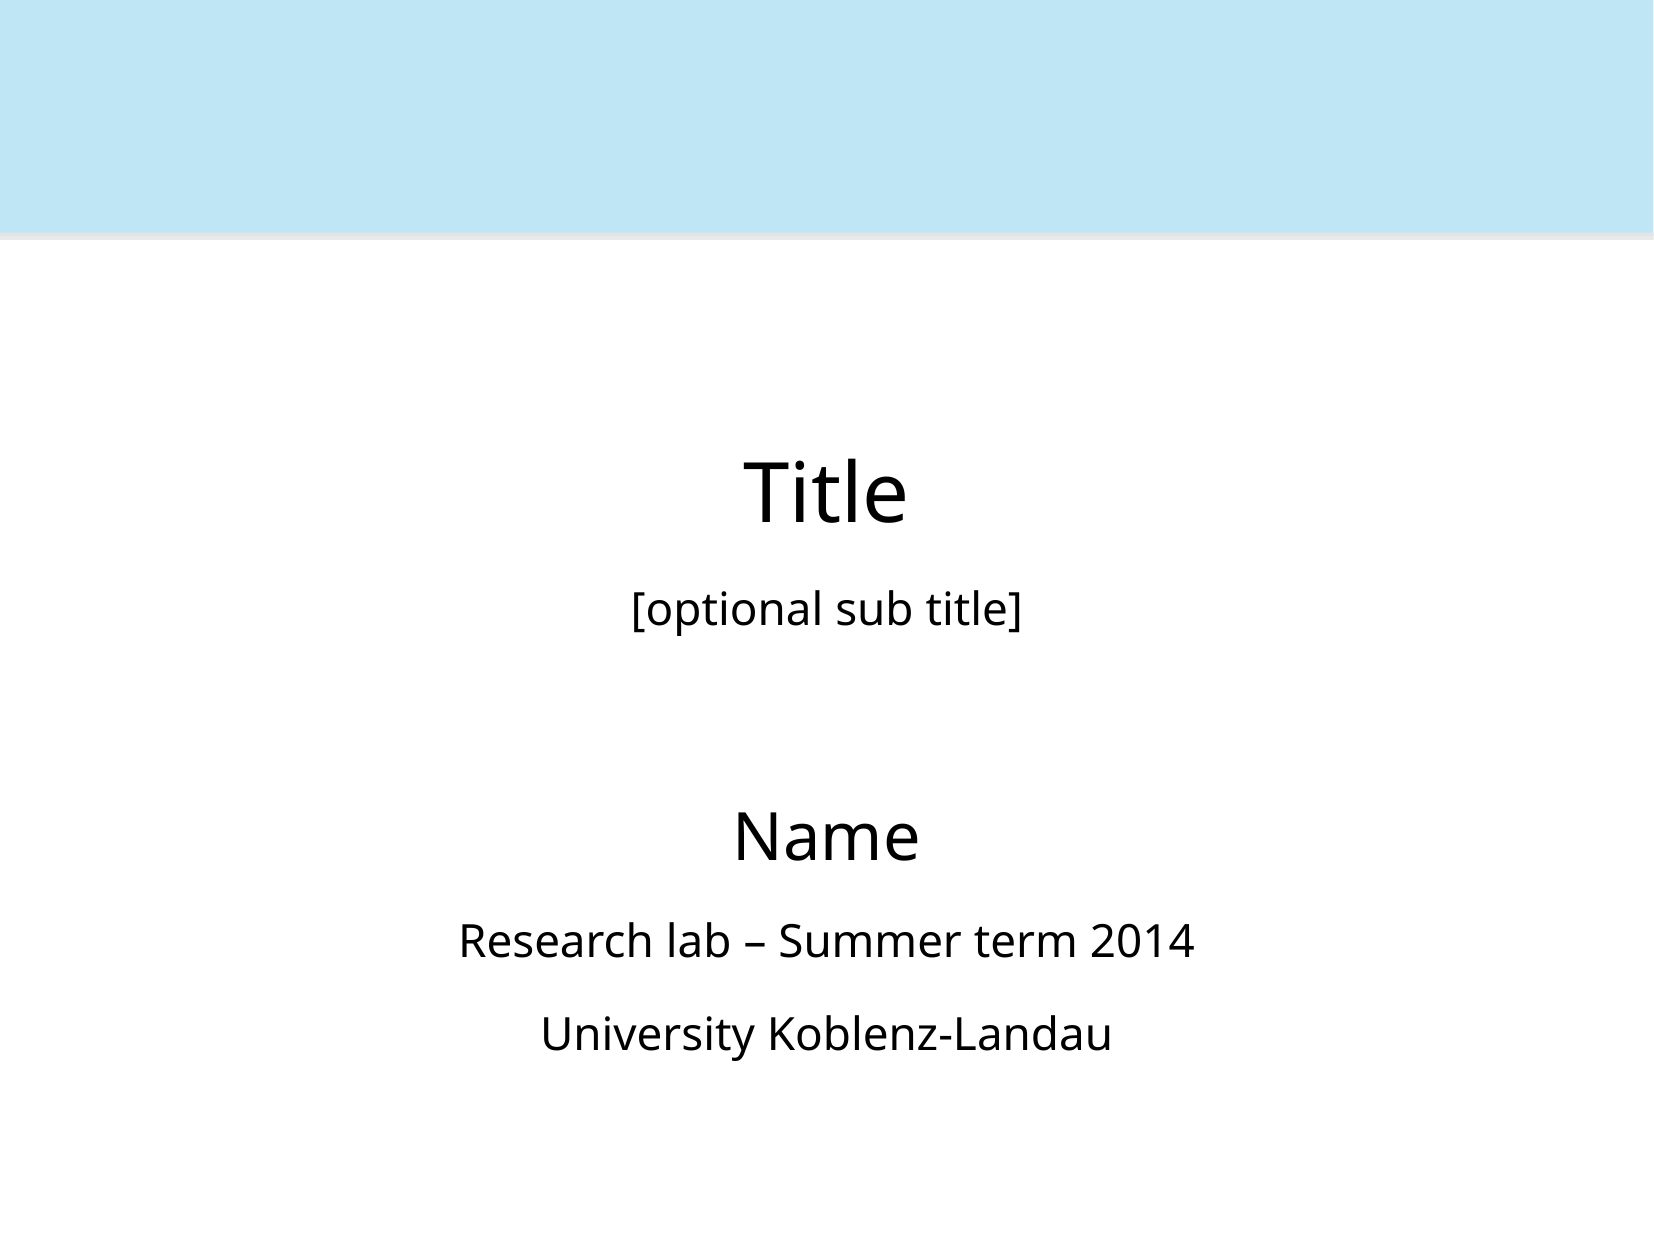

#
Title
[optional sub title]
Name
Research lab – Summer term 2014
University Koblenz-Landau